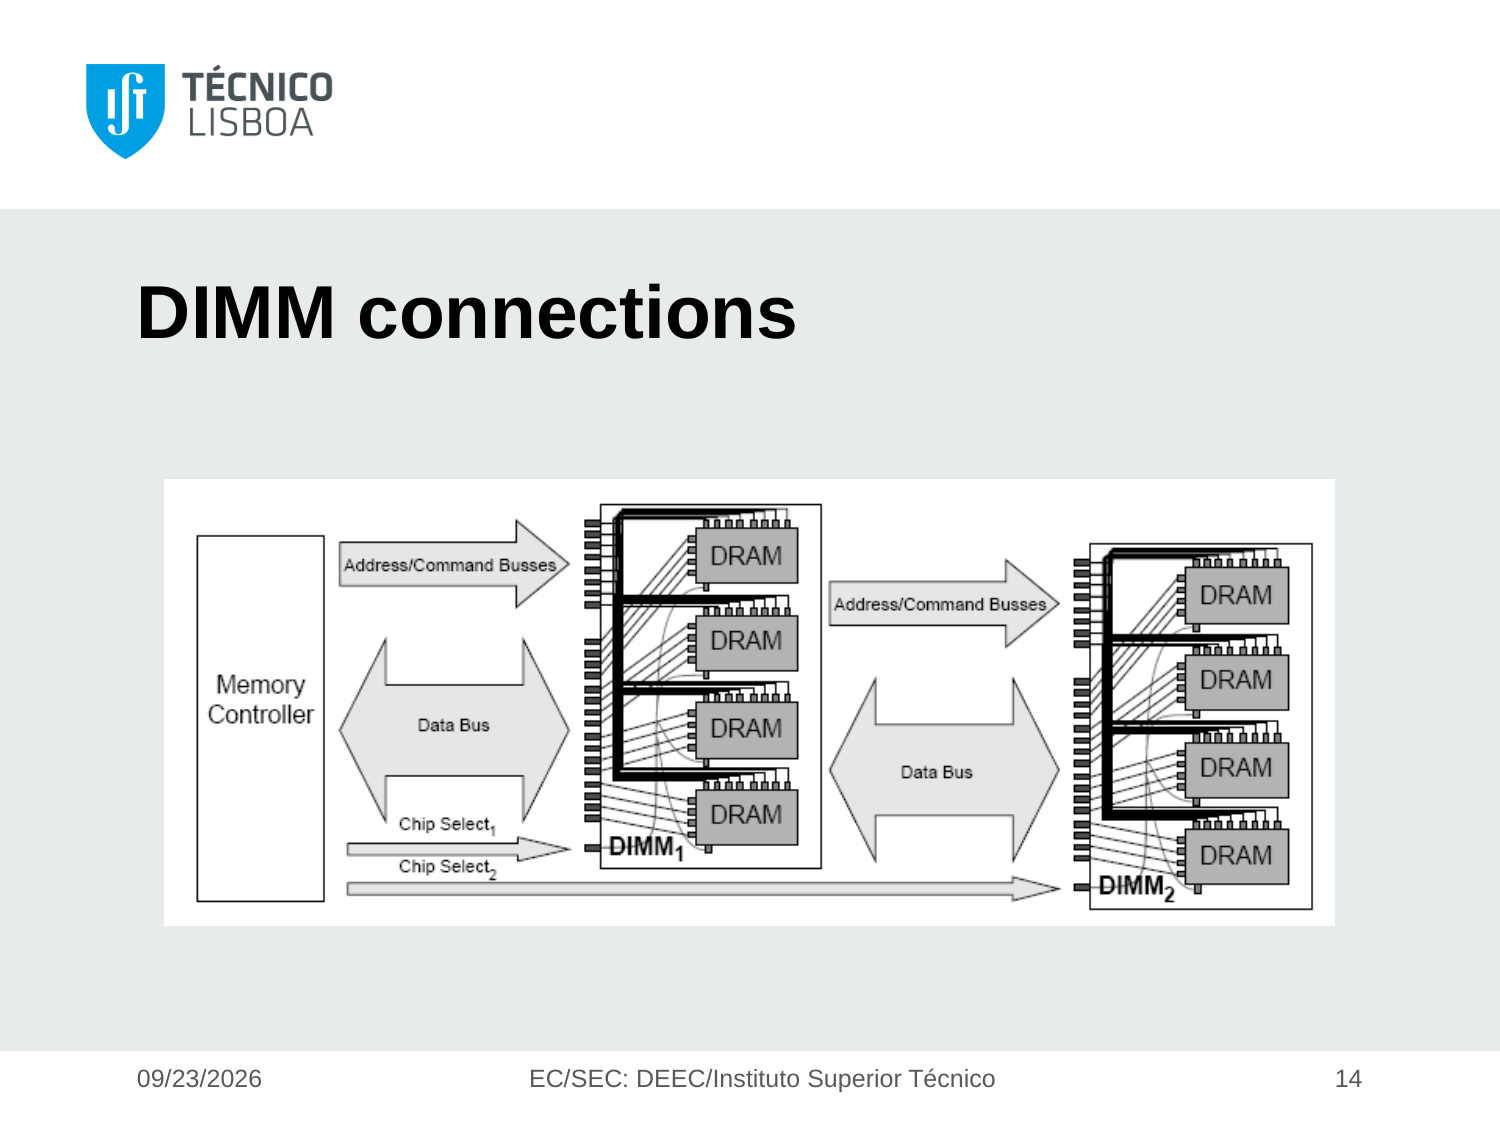

# DIMM connections
EC/SEC: DEEC/Instituto Superior Técnico